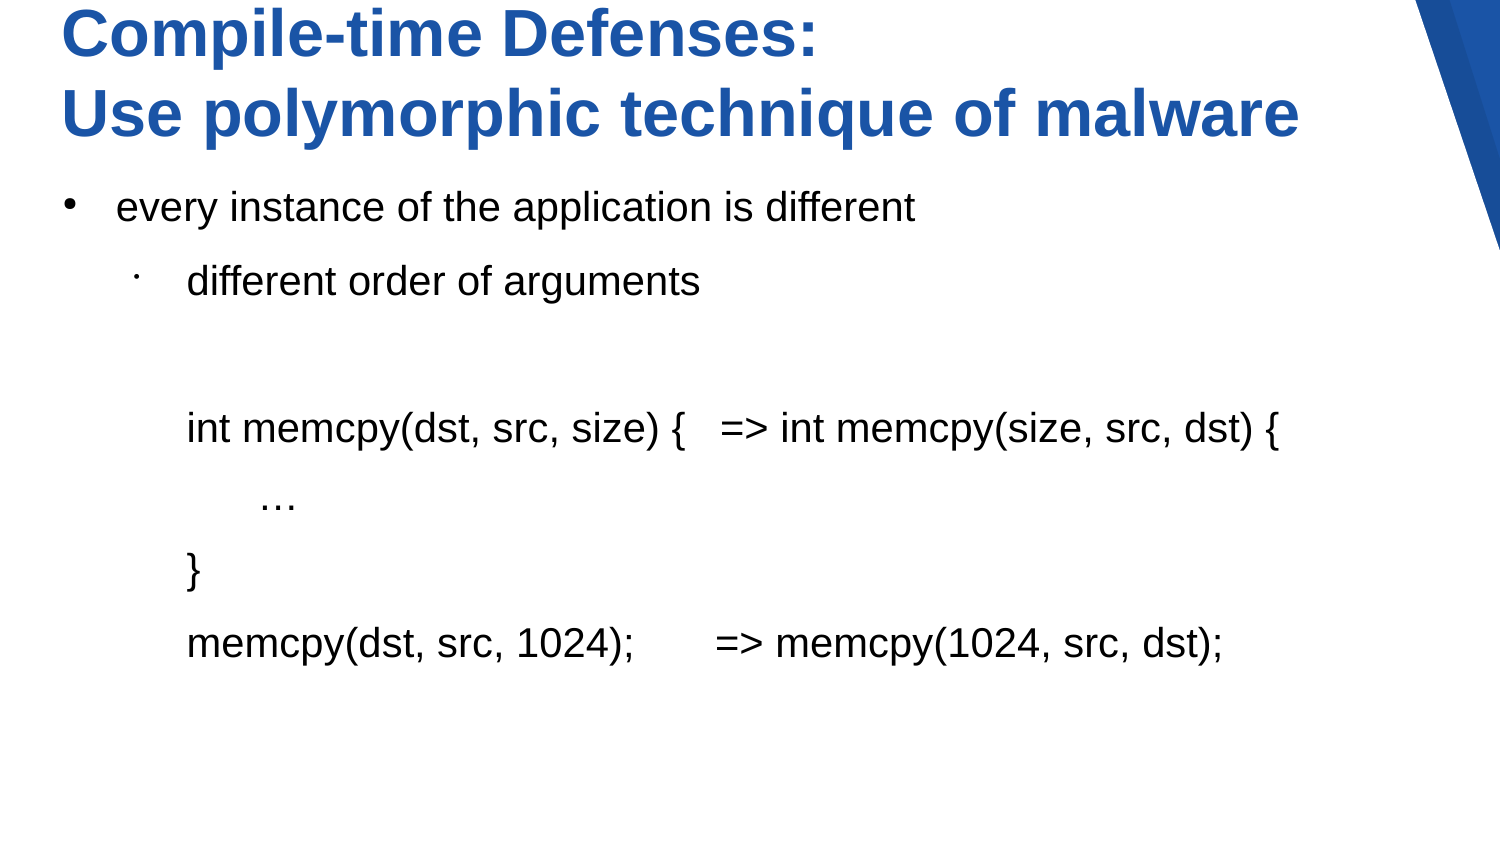

Compile-time Defenses:
Use polymorphic technique of malware
# every instance of the application is different
different order of arguments
int memcpy(dst, src, size) { => int memcpy(size, src, dst) {
…
}
memcpy(dst, src, 1024); => memcpy(1024, src, dst);